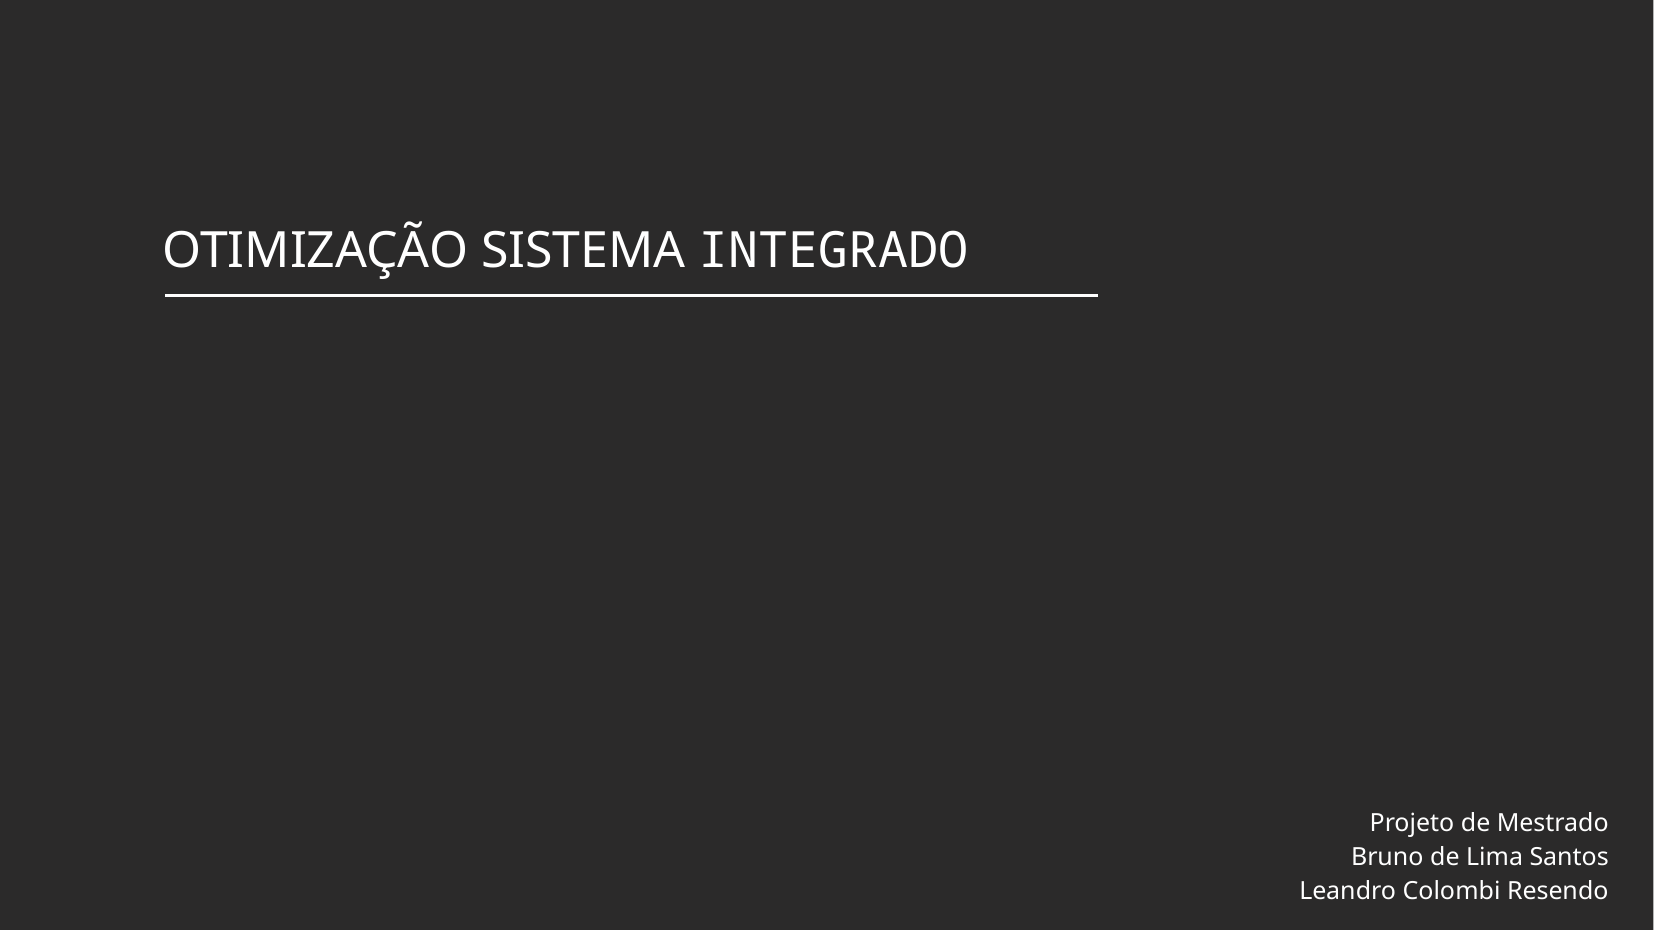

OTIMIZAÇÃO SISTEMA INTEGRADO
Projeto de Mestrado
Bruno de Lima Santos
Leandro Colombi Resendo